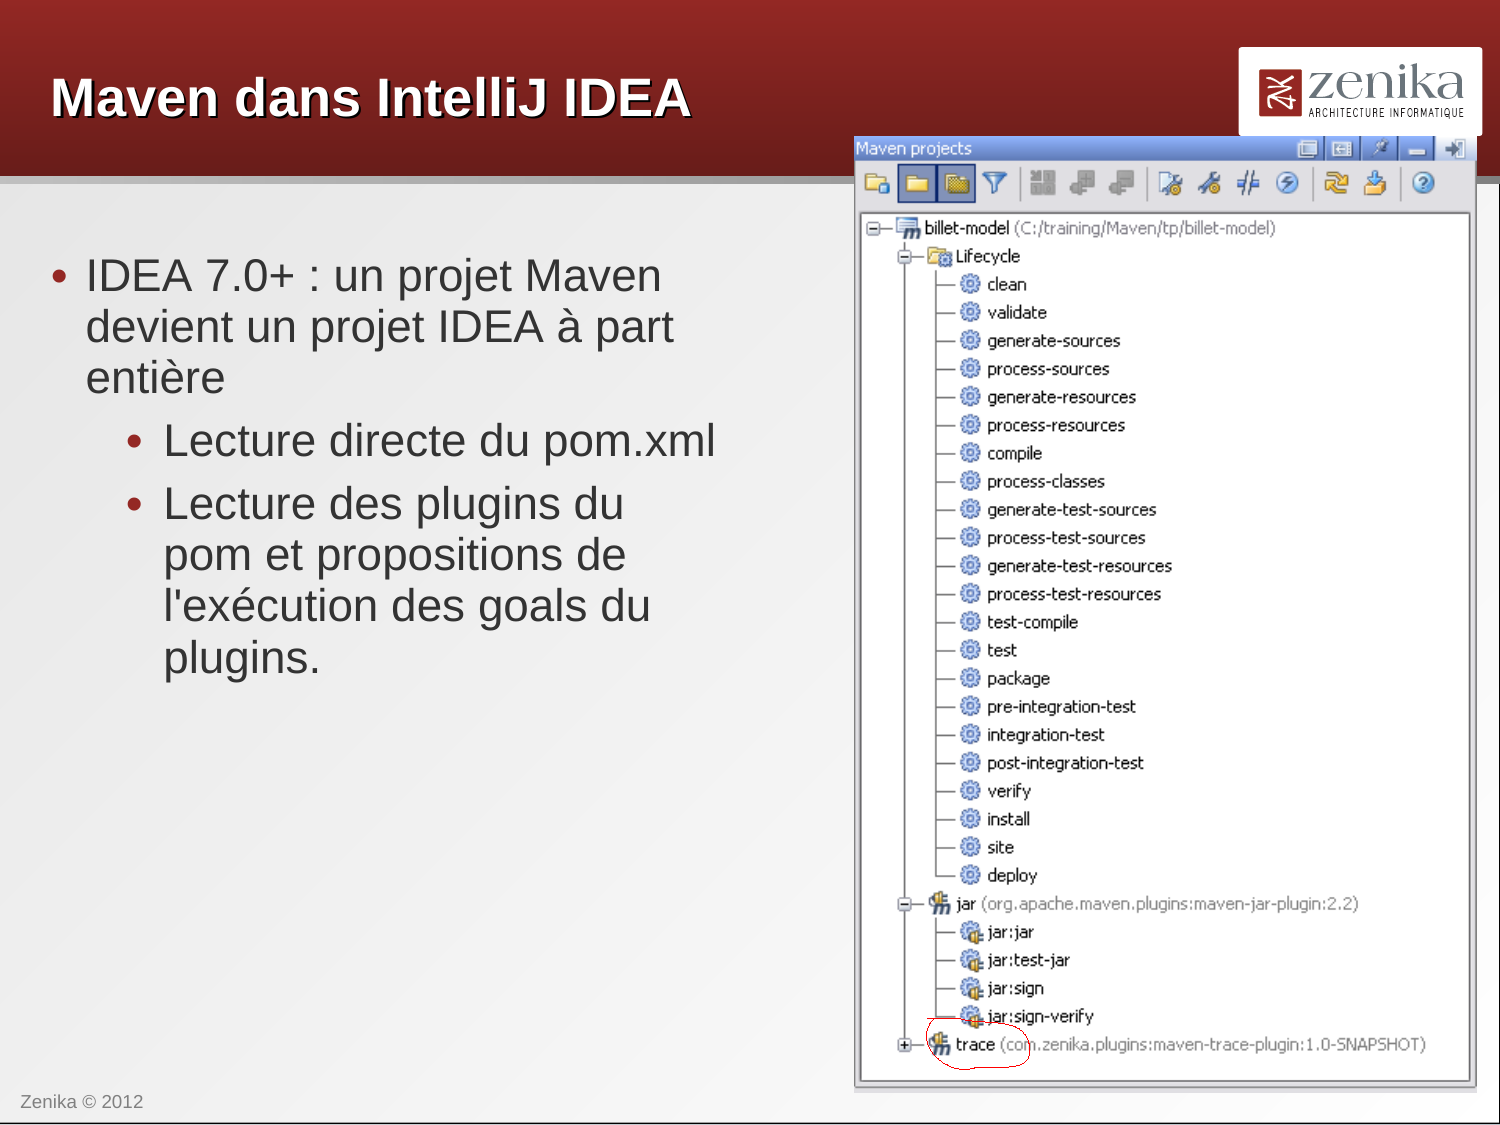

# Maven dans IntelliJ IDEA
IDEA 7.0+ : un projet Maven devient un projet IDEA à part entière
Lecture directe du pom.xml
Lecture des plugins du pom et propositions de l'exécution des goals du plugins.